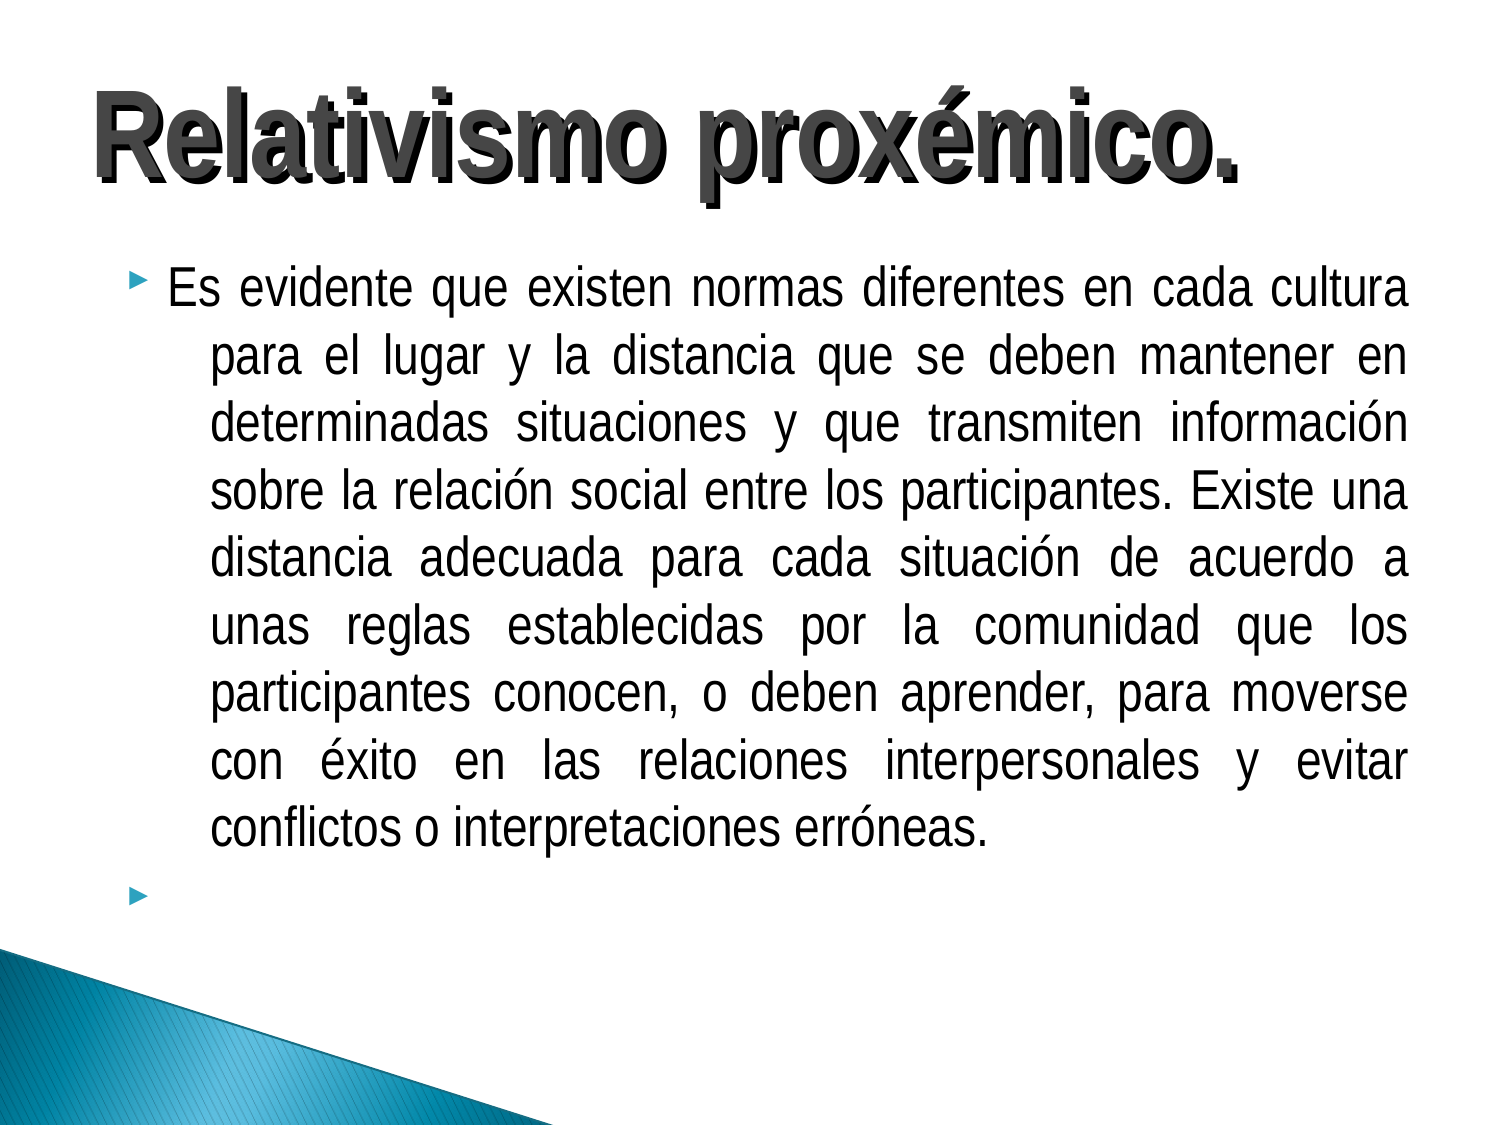

Relativismo proxémico.
# Es evidente que existen normas diferentes en cada cultura para el lugar y la distancia que se deben mantener en determinadas situaciones y que transmiten información sobre la relación social entre los participantes. Existe una distancia adecuada para cada situación de acuerdo a unas reglas establecidas por la comunidad que los participantes conocen, o deben aprender, para moverse con éxito en las relaciones interpersonales y evitar conflictos o interpretaciones erróneas.